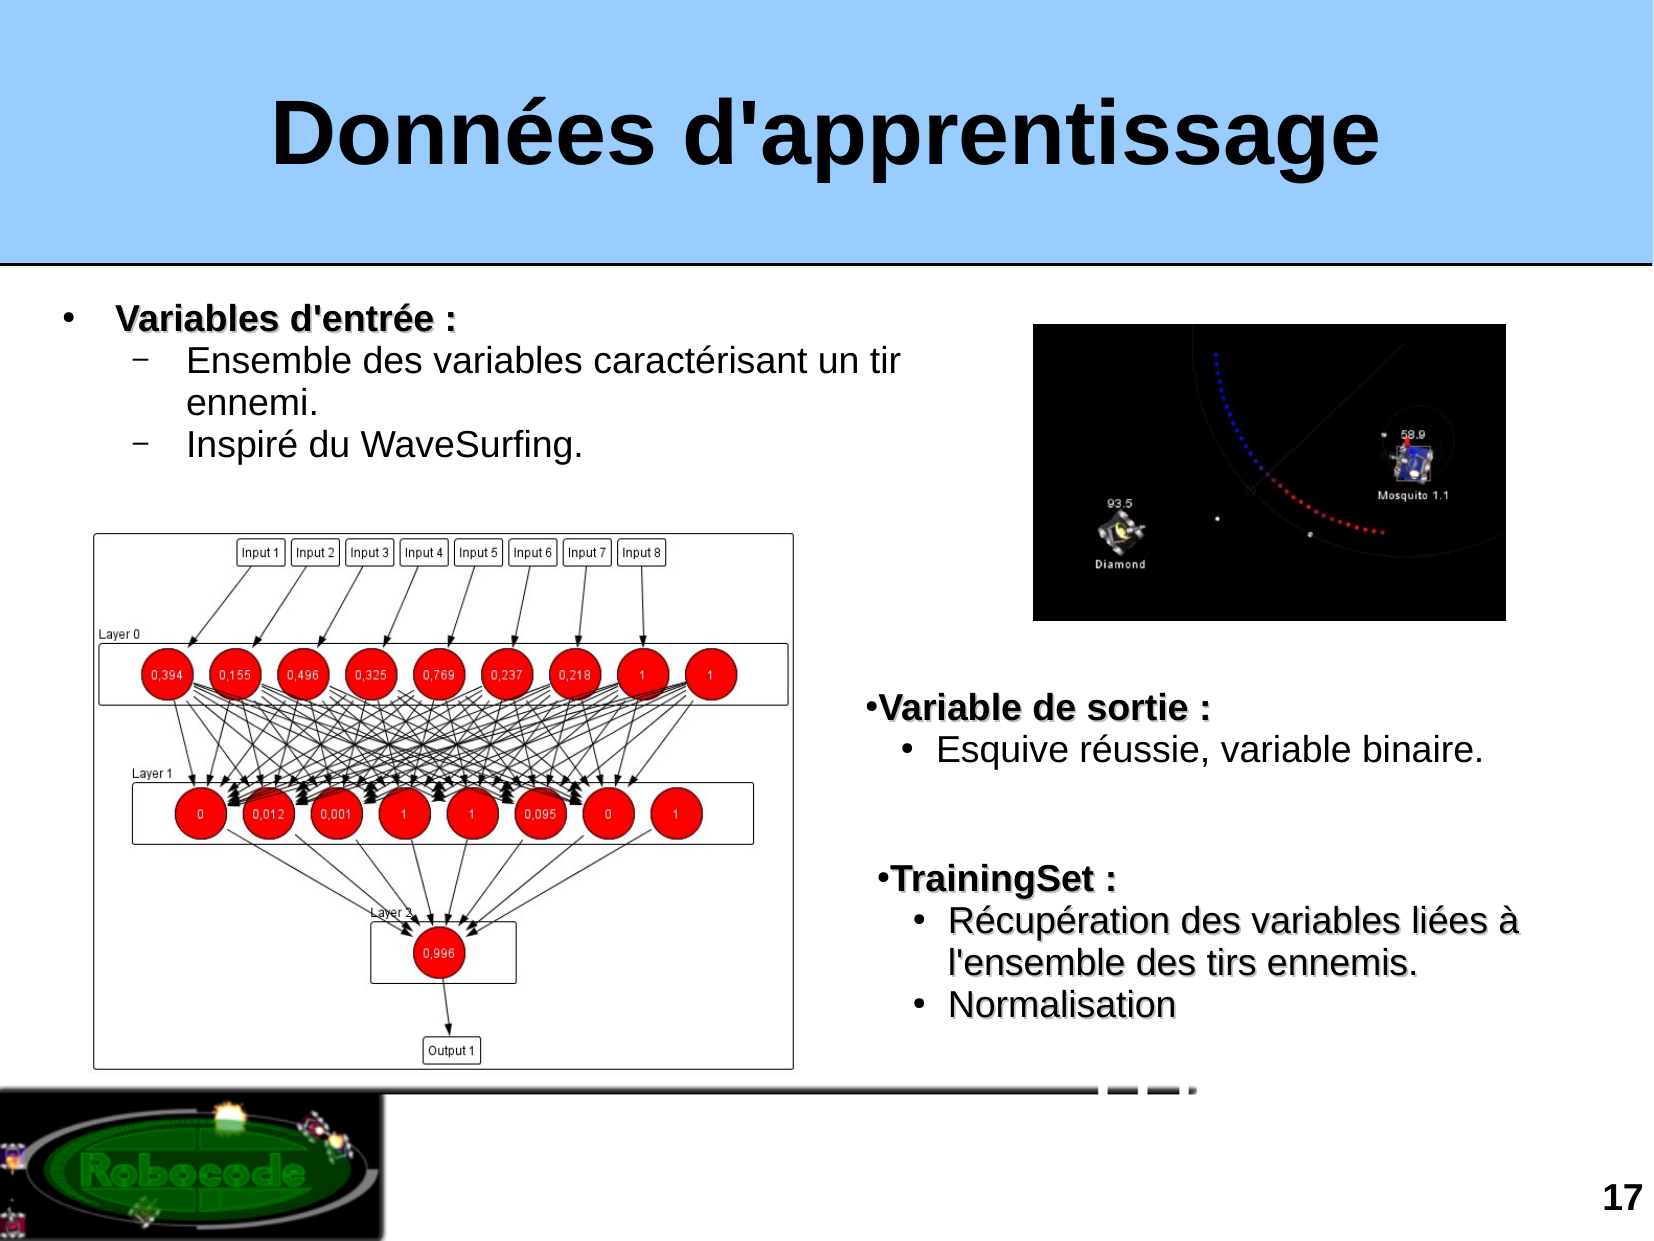

# Données d'apprentissage
Variables d'entrée :
Ensemble des variables caractérisant un tir ennemi.
Inspiré du WaveSurfing.
Variable de sortie :
Esquive réussie, variable binaire.
TrainingSet :
Récupération des variables liées à l'ensemble des tirs ennemis.
Normalisation